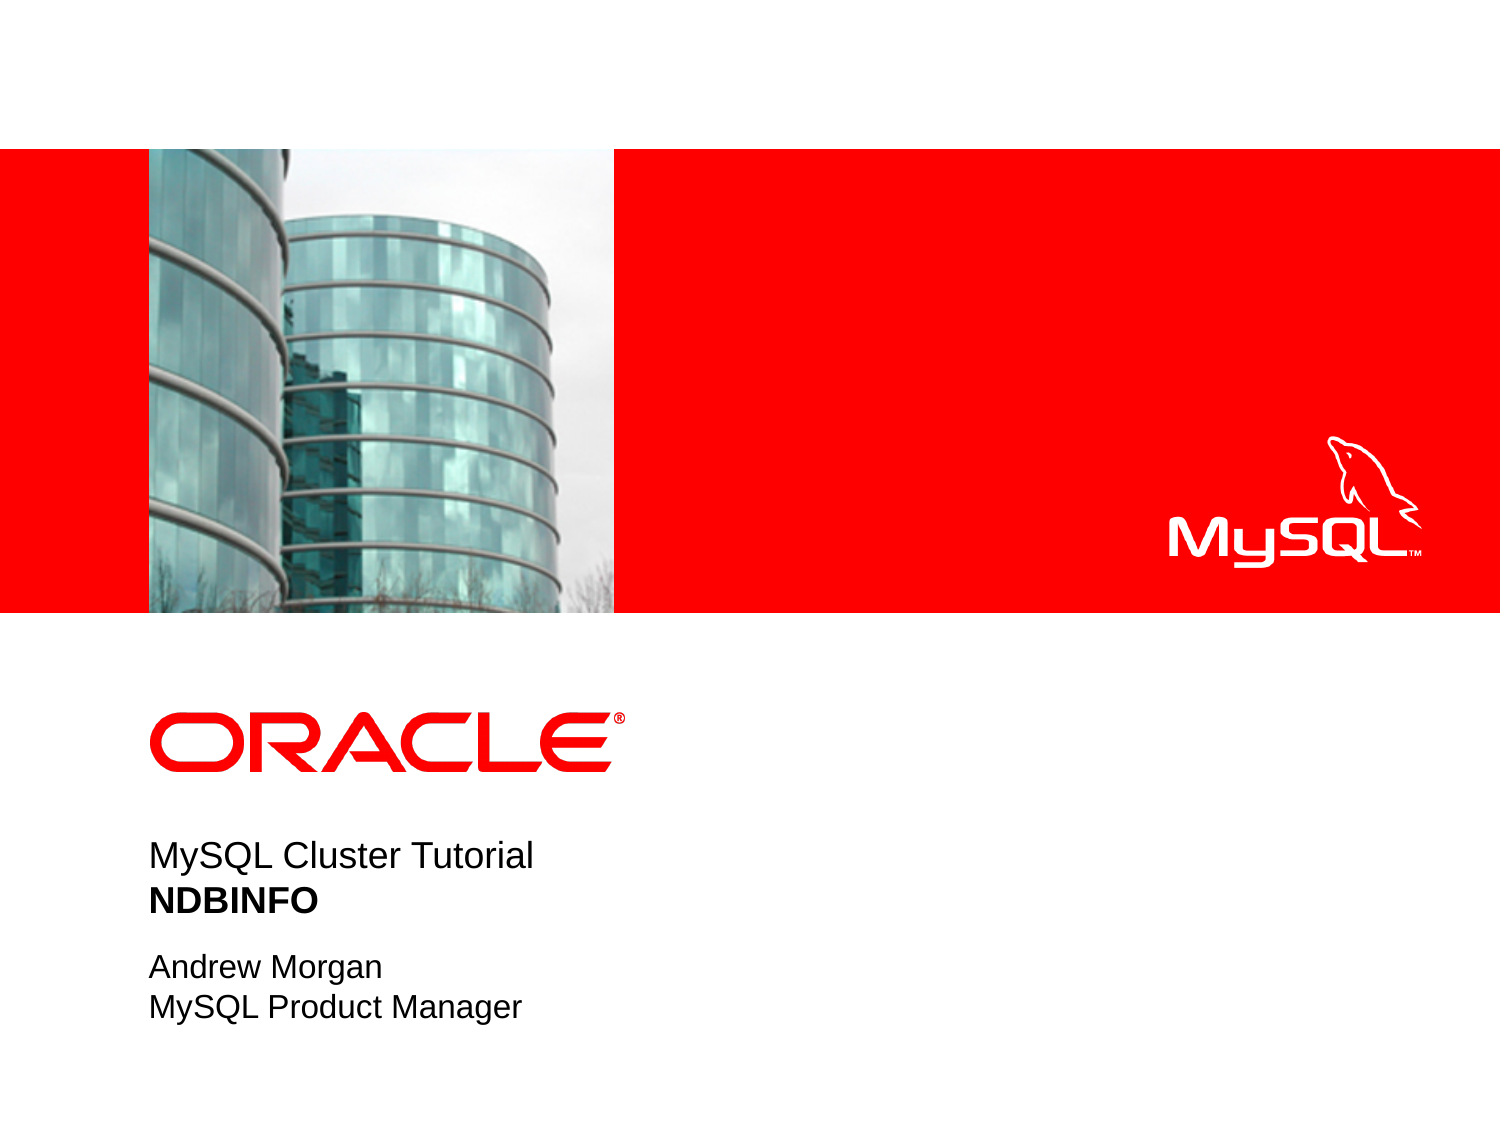

# MySQL Cluster Tutorial NDBINFO
Andrew Morgan
MySQL Product Manager